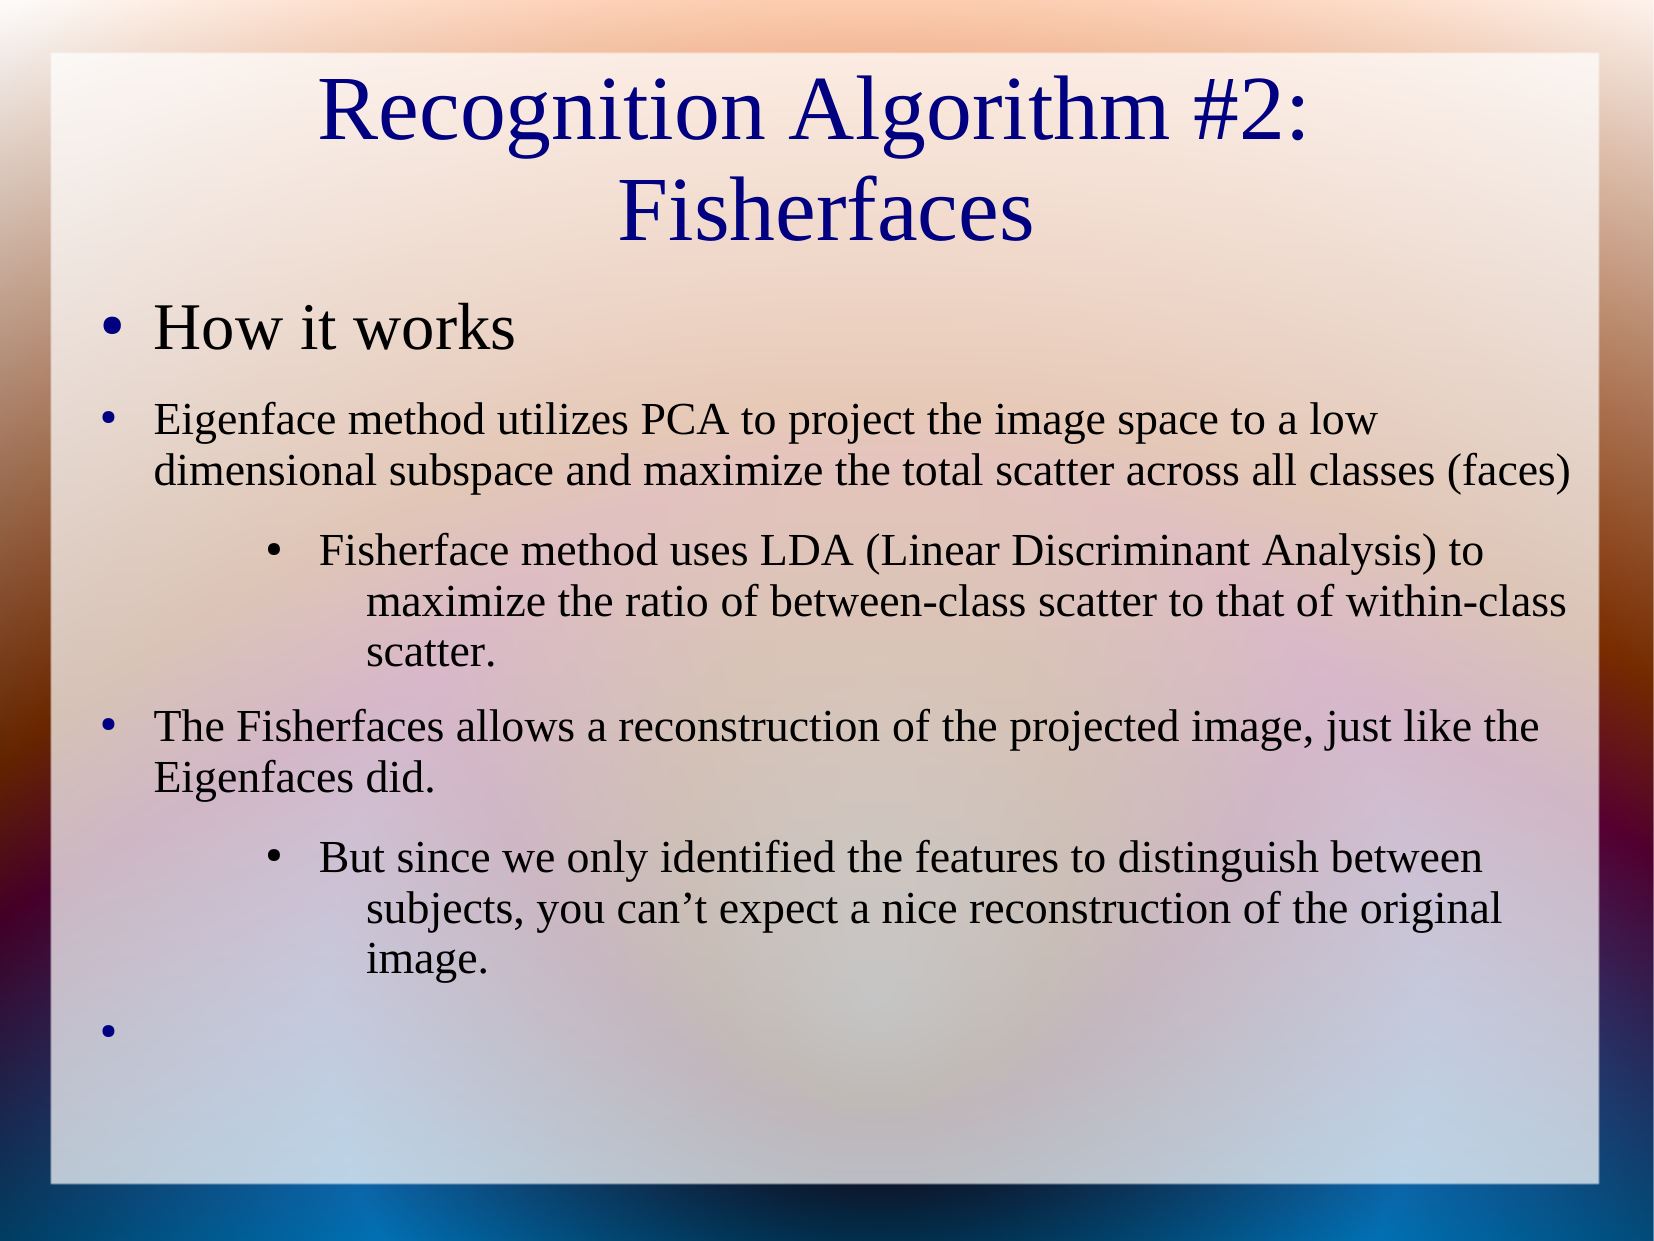

# Recognition Algorithm #2: Fisherfaces
How it works
Eigenface method utilizes PCA to project the image space to a low dimensional subspace and maximize the total scatter across all classes (faces)
Fisherface method uses LDA (Linear Discriminant Analysis) to maximize the ratio of between-class scatter to that of within-class scatter.
The Fisherfaces allows a reconstruction of the projected image, just like the Eigenfaces did.
But since we only identified the features to distinguish between subjects, you can’t expect a nice reconstruction of the original image.